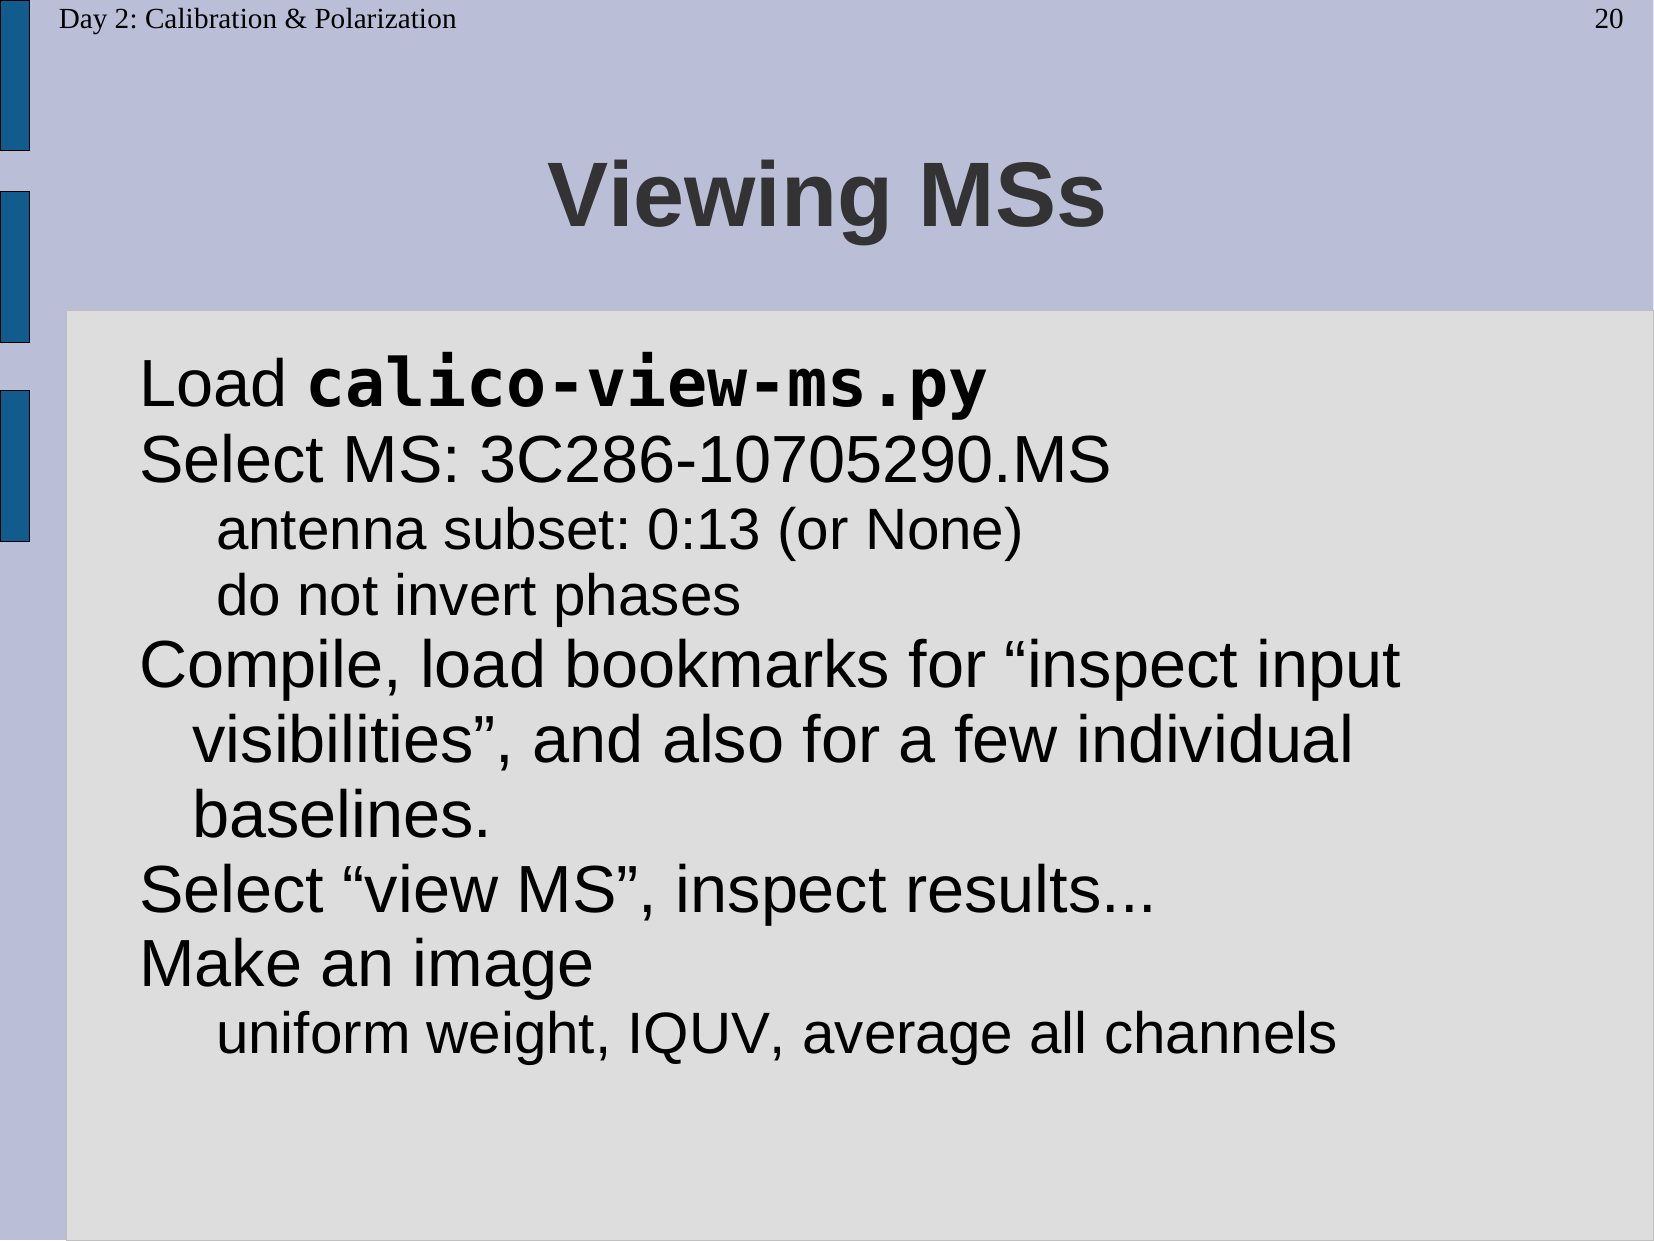

Day 2: Calibration & Polarization
20
# Viewing MSs
Load calico-view-ms.py
Select MS: 3C286-10705290.MS
antenna subset: 0:13 (or None)
do not invert phases
Compile, load bookmarks for “inspect input visibilities”, and also for a few individual baselines.
Select “view MS”, inspect results...
Make an image
uniform weight, IQUV, average all channels